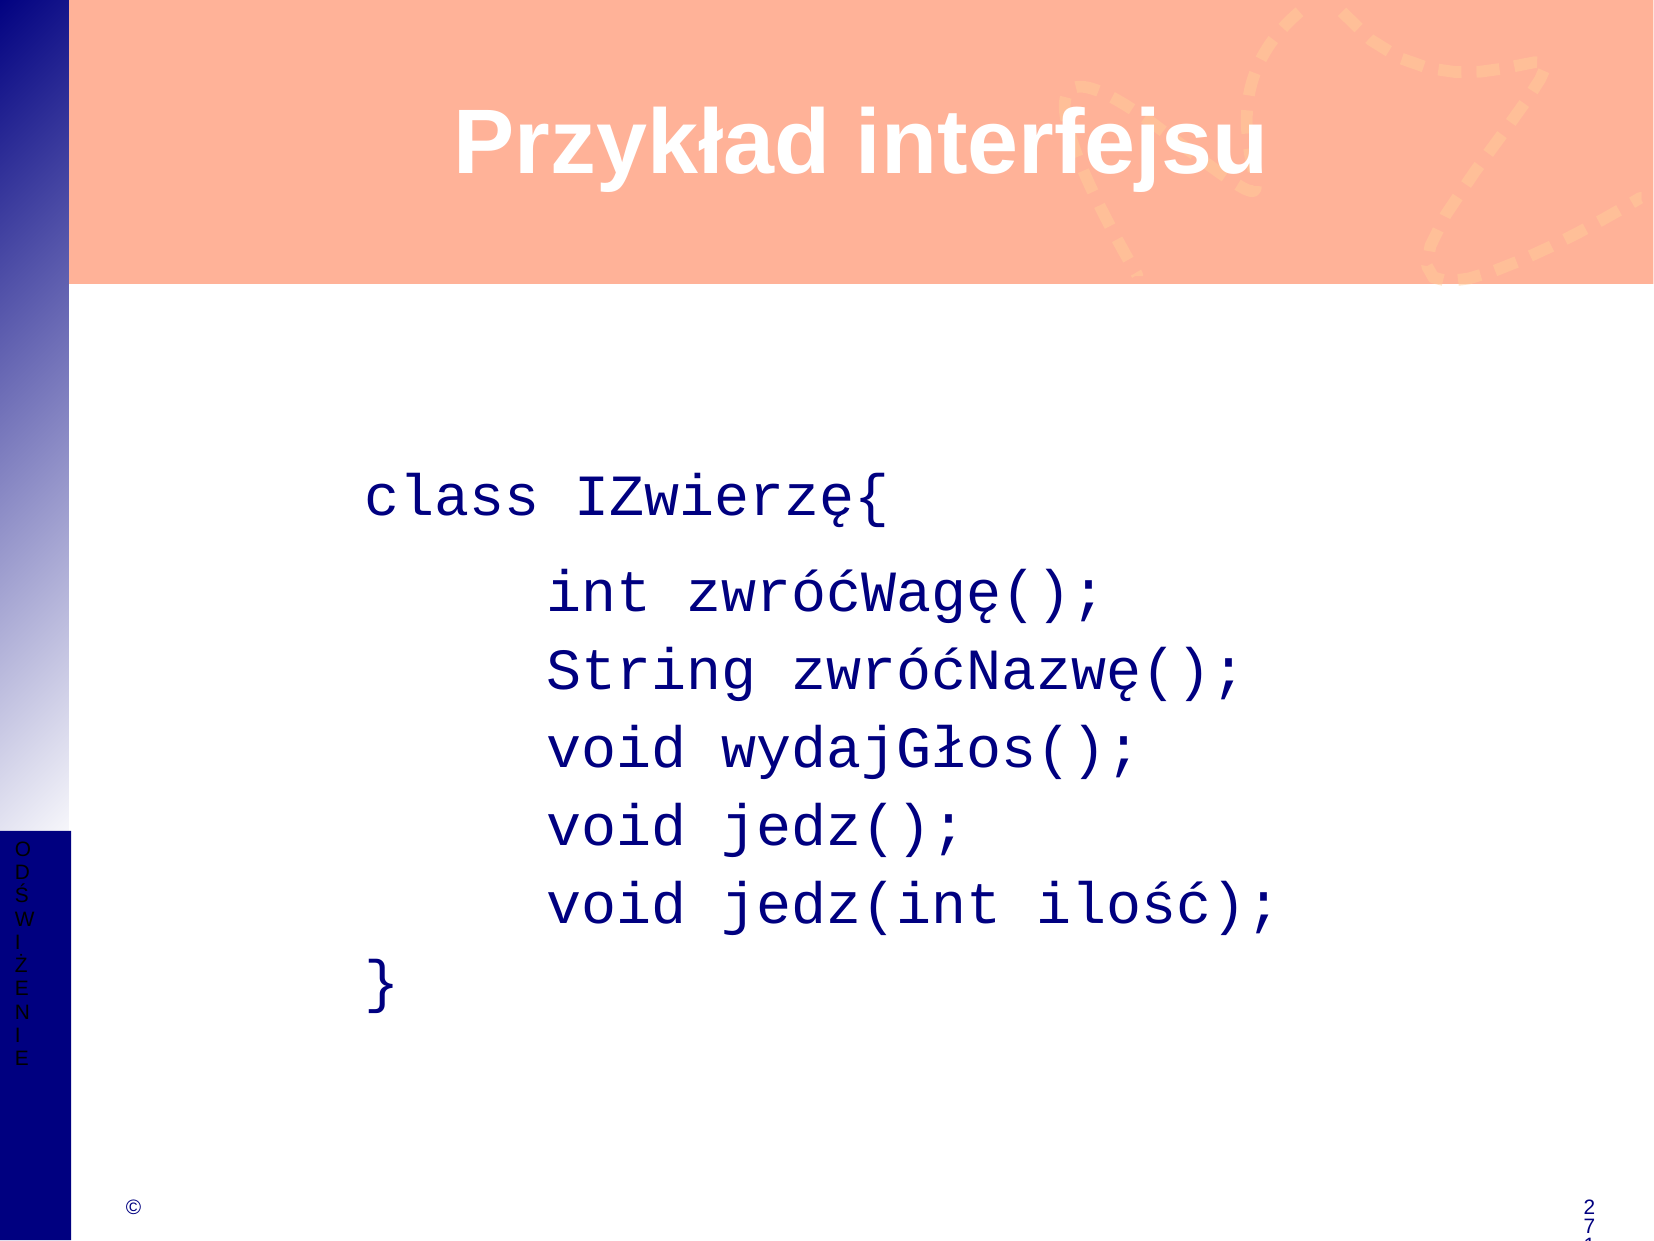

# Przykład interfejsu
class IZwierzę{
 int zwróćWagę();
 String zwróćNazwę();
 void wydajGłos();
 void jedz();
 void jedz(int ilość);
}
O
D
Ś
W
I
Ż
E
N
I
E